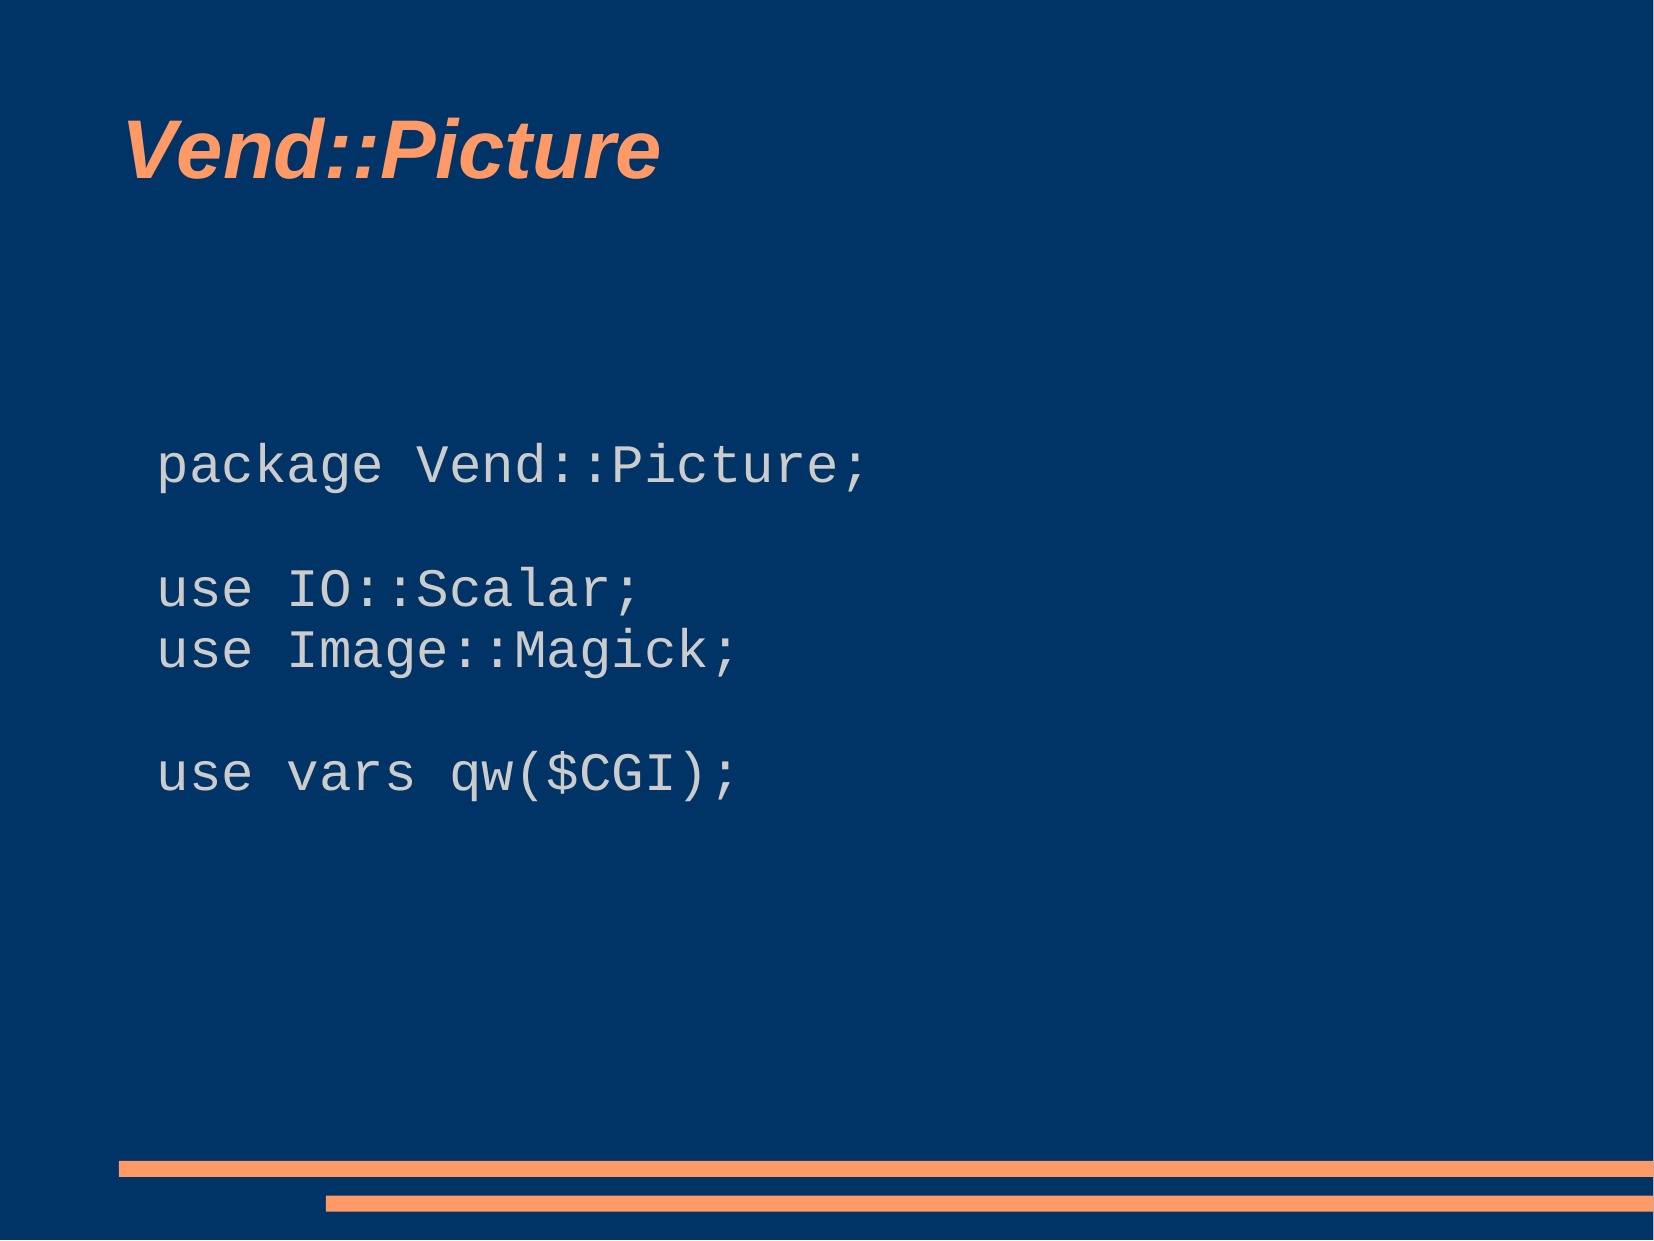

# Vend::Picture
package Vend::Picture;
use IO::Scalar;
use Image::Magick;
use vars qw($CGI);